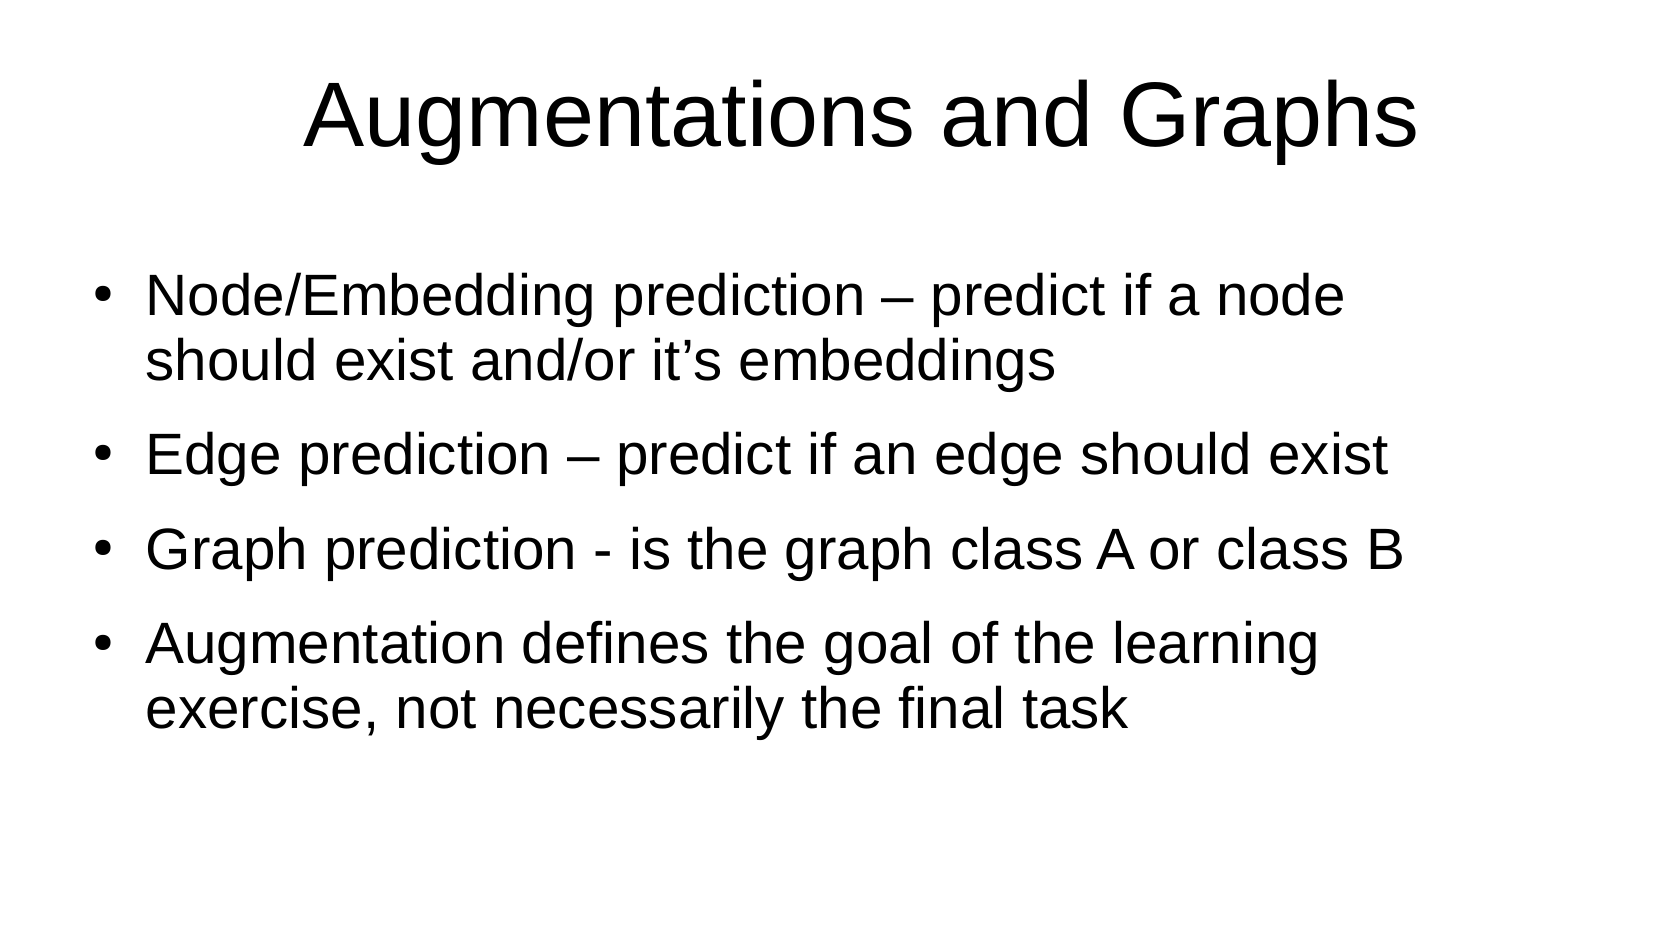

# Augmentations and Graphs
Node/Embedding prediction – predict if a node should exist and/or it’s embeddings
Edge prediction – predict if an edge should exist
Graph prediction - is the graph class A or class B
Augmentation defines the goal of the learning exercise, not necessarily the final task